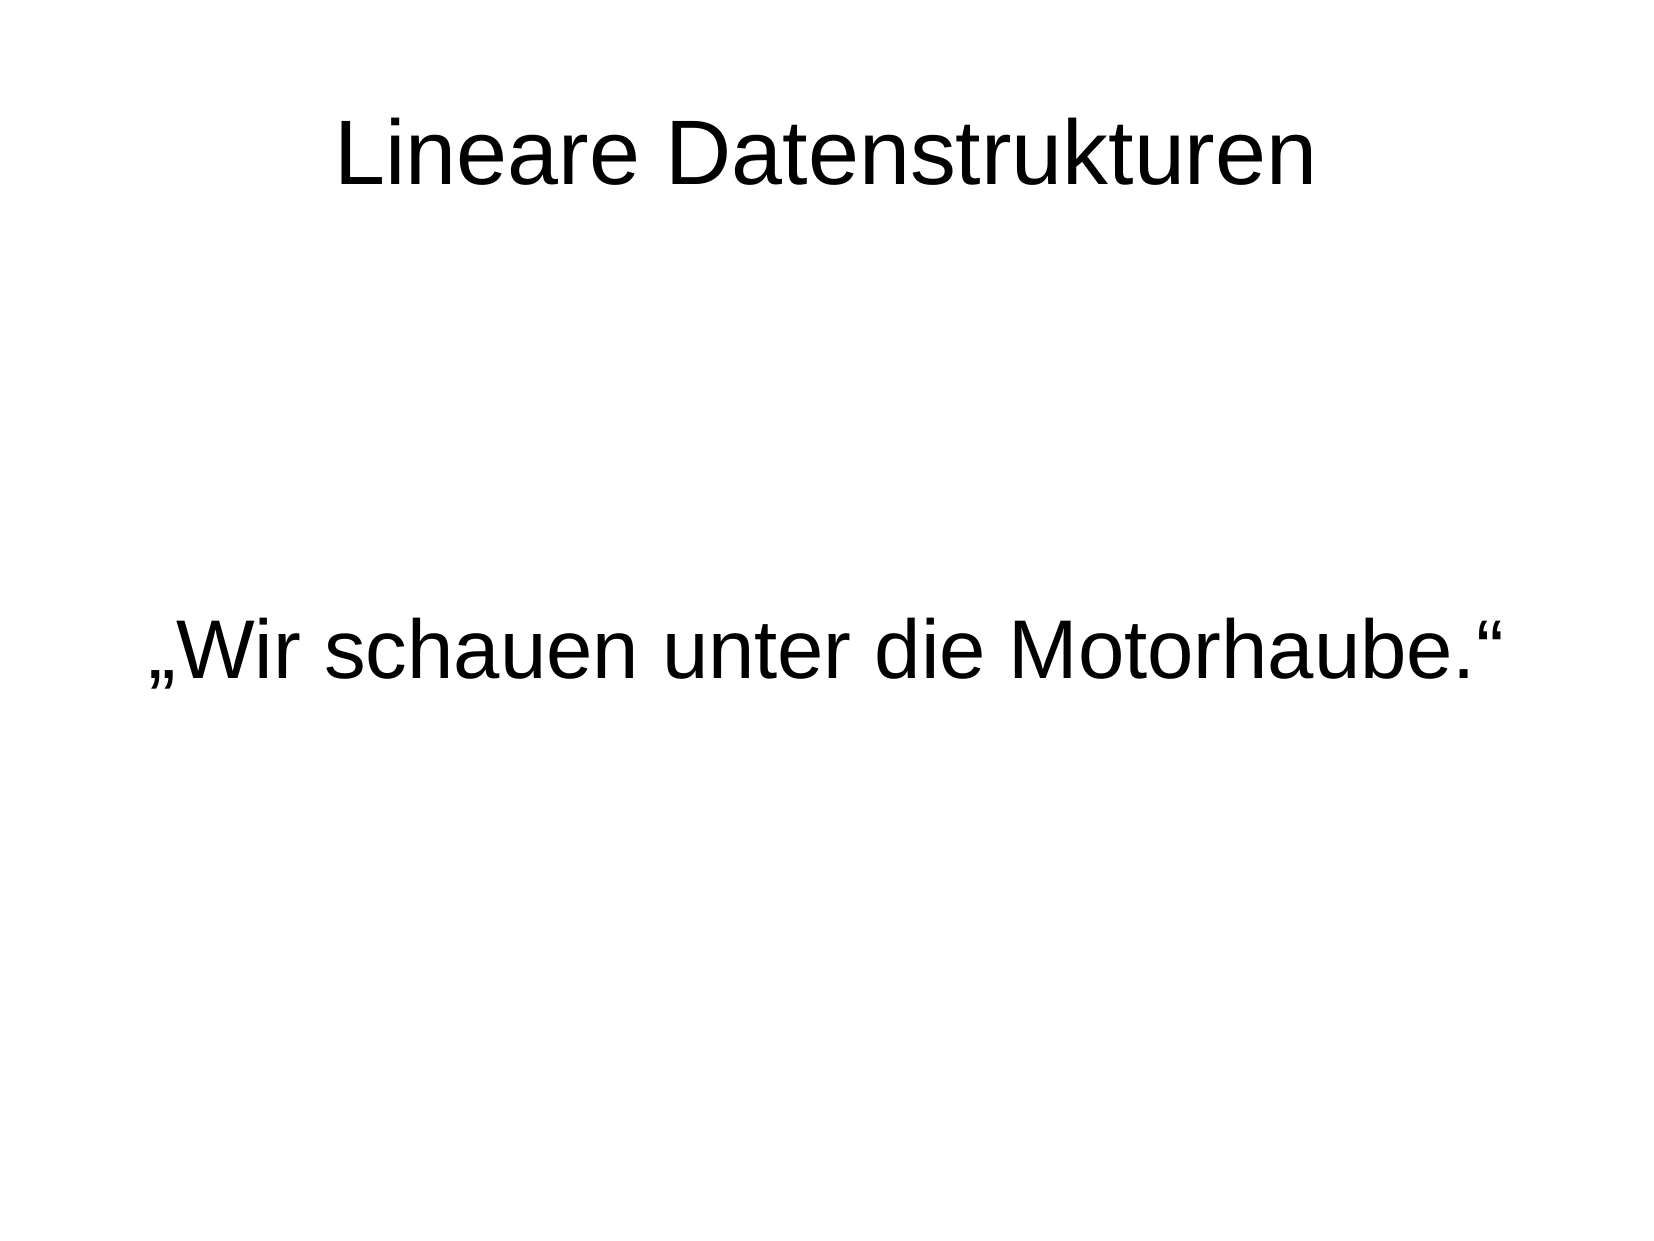

# Lineare Datenstrukturen
„Wir schauen unter die Motorhaube.“